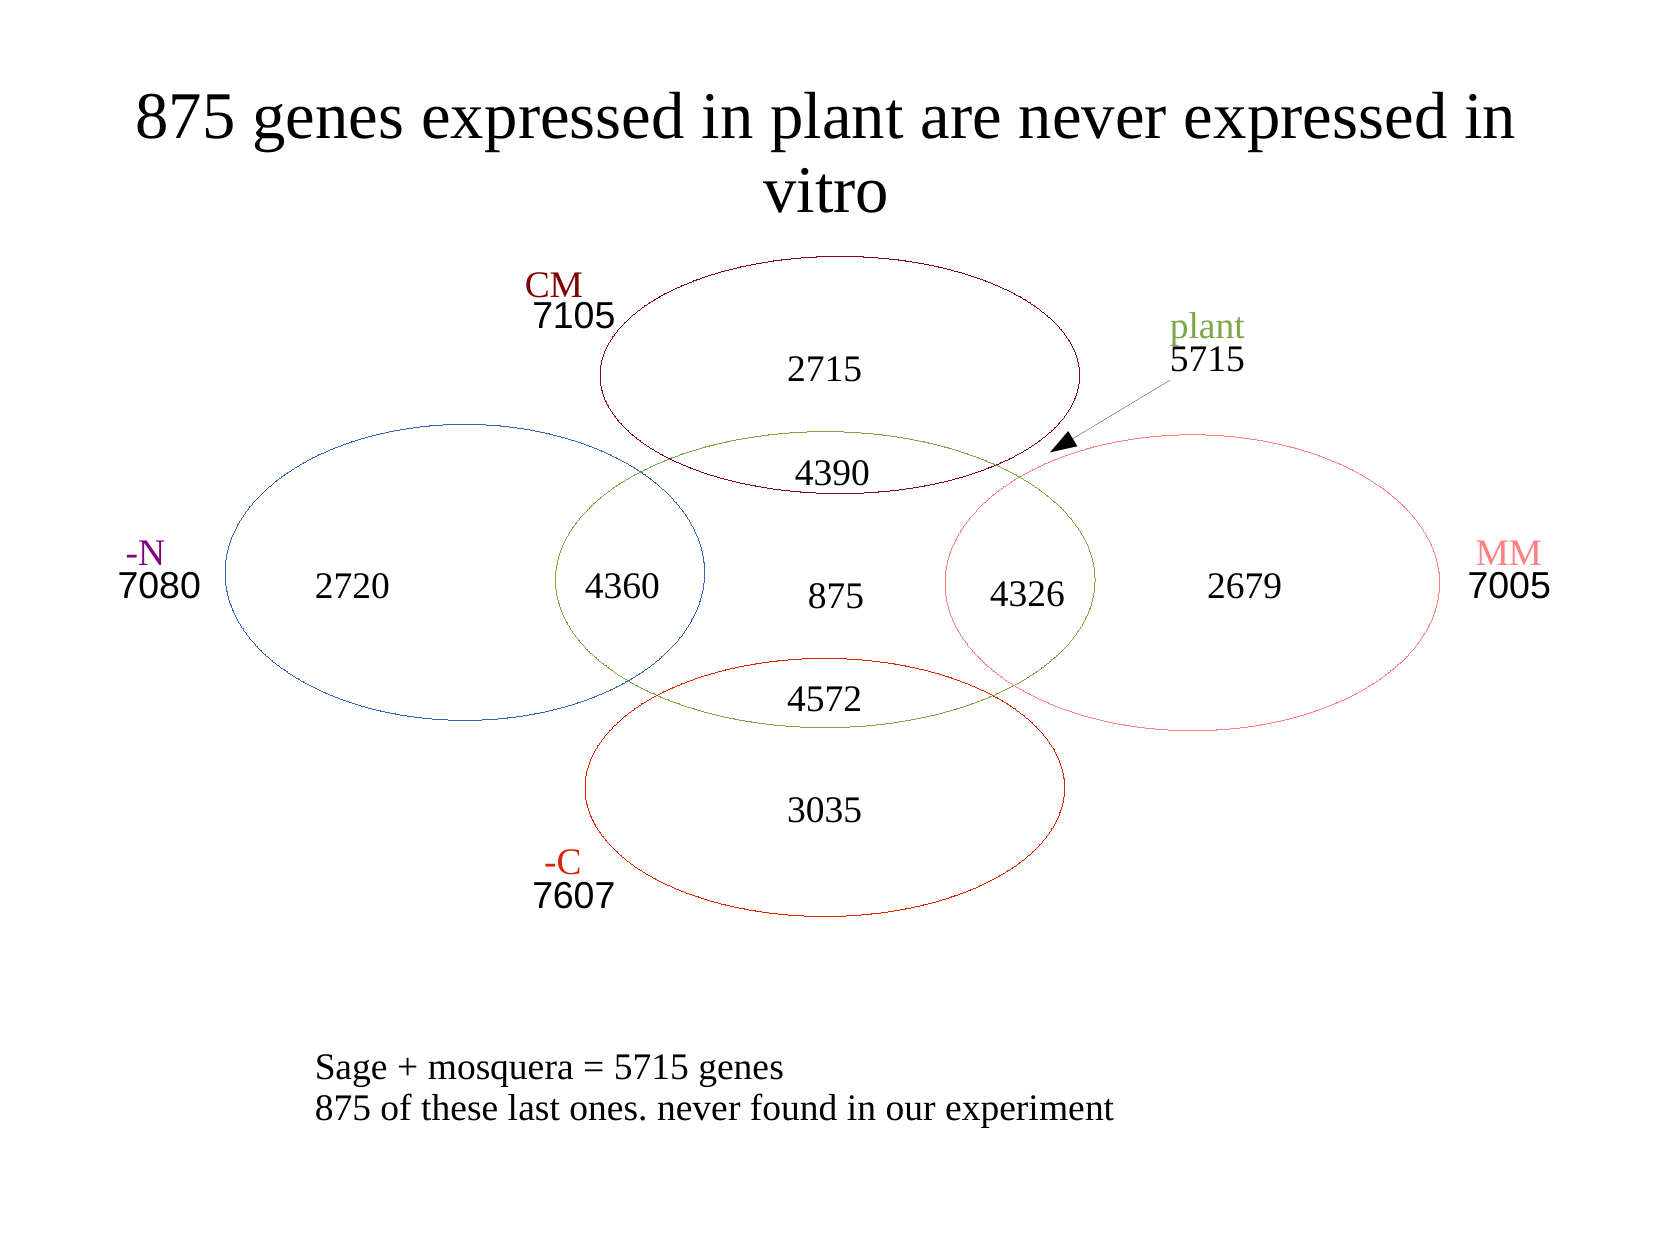

# 875 genes expressed in plant are never expressed in vitro
CM
7105
plant
5715
2715
4390
-N
MM
2720
4360
2679
7080
7005
4326
875
4572
3035
-C
7607
Sage + mosquera = 5715 genes
875 of these last ones. never found in our experiment